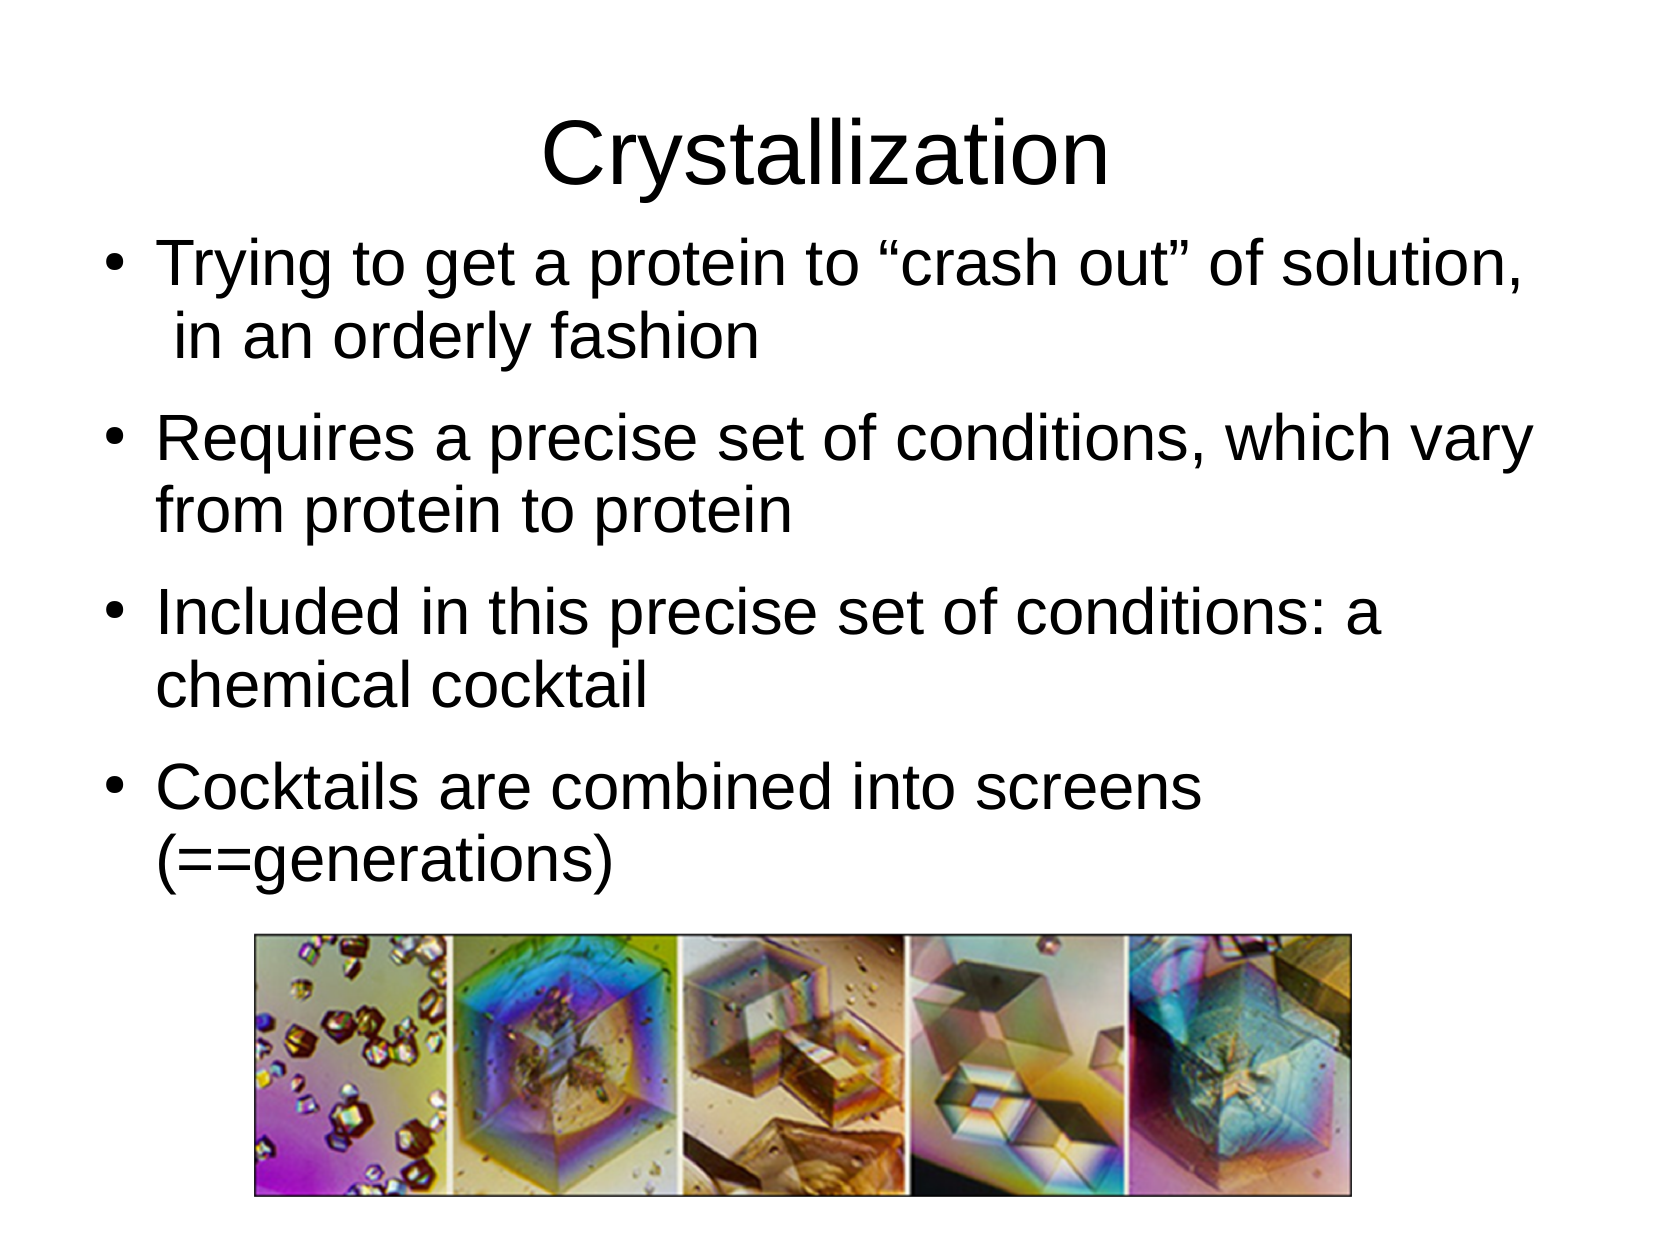

# Crystallization
Trying to get a protein to “crash out” of solution, in an orderly fashion
Requires a precise set of conditions, which vary from protein to protein
Included in this precise set of conditions: a chemical cocktail
Cocktails are combined into screens (==generations)